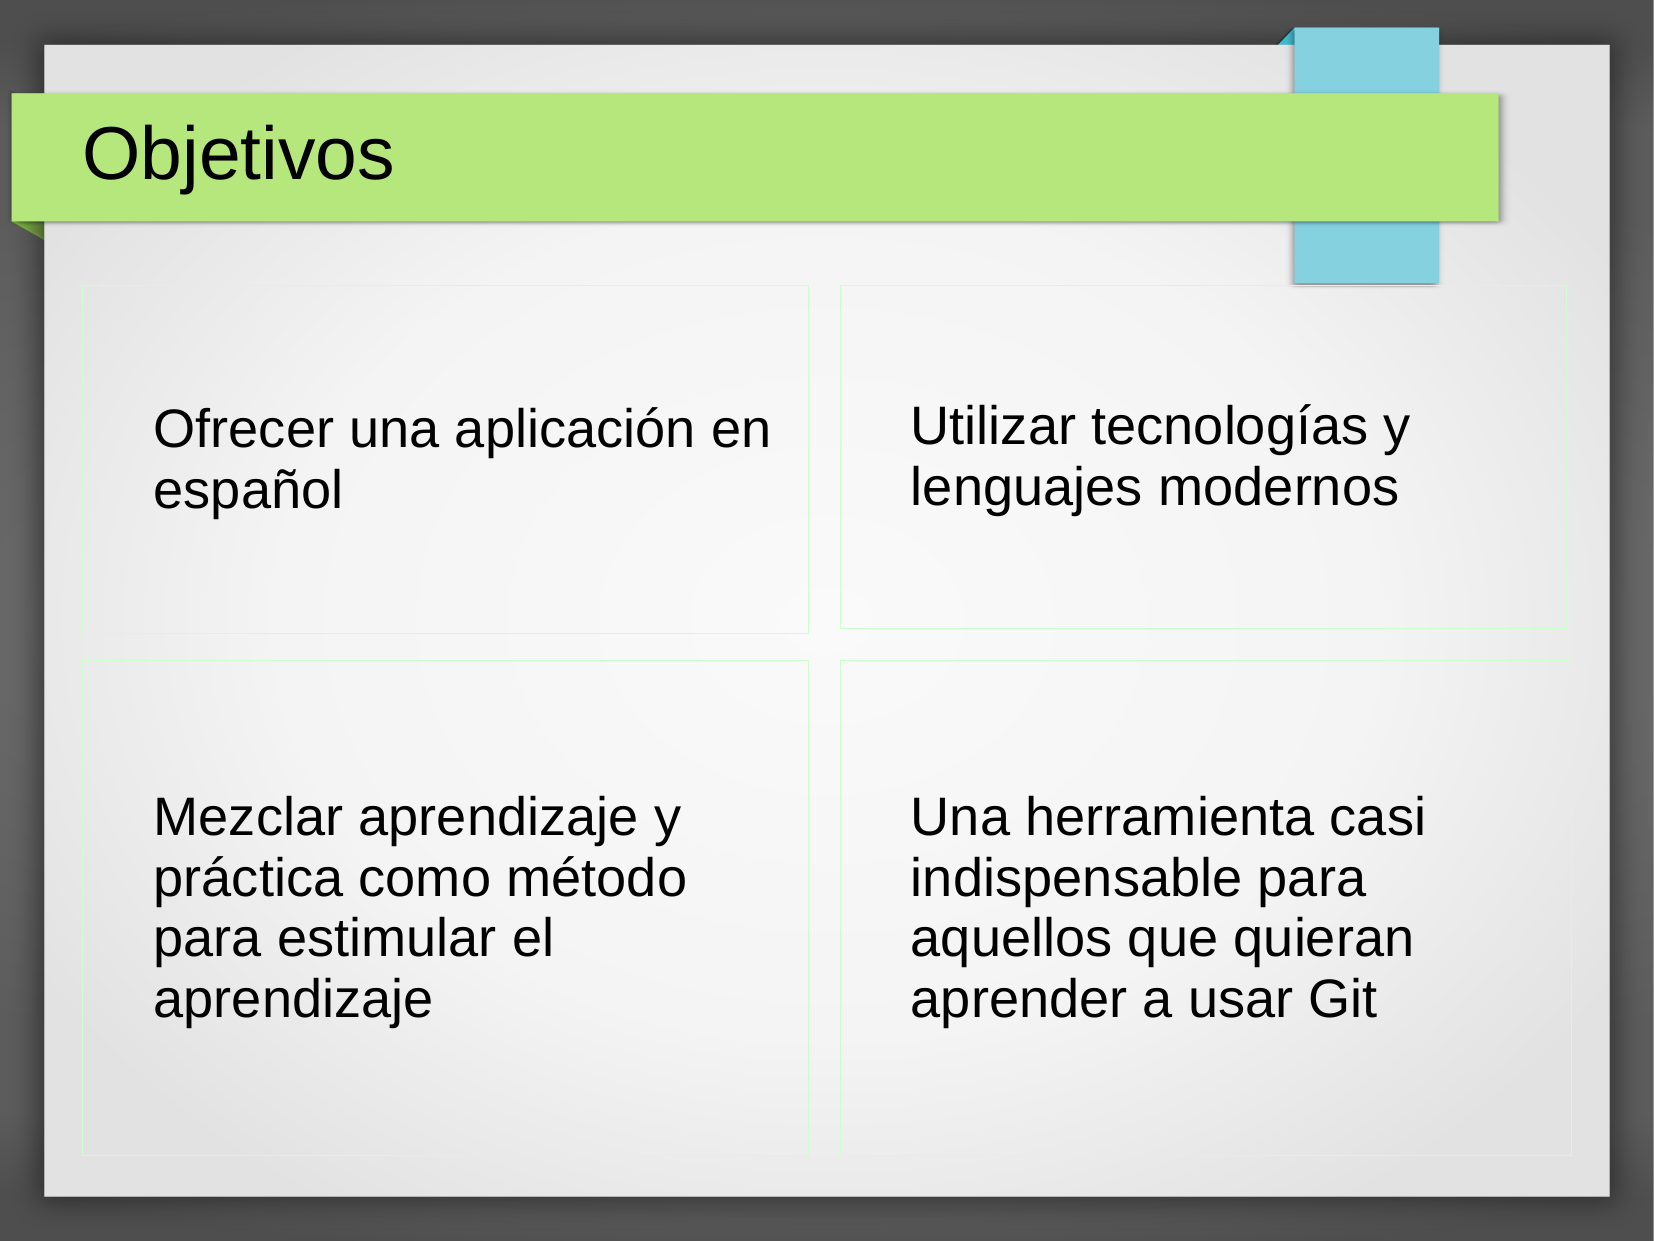

# Objetivos
Ofrecer una aplicación en español
Utilizar tecnologías y lenguajes modernos
Mezclar aprendizaje y práctica como método para estimular el aprendizaje
Una herramienta casi indispensable para aquellos que quieran aprender a usar Git